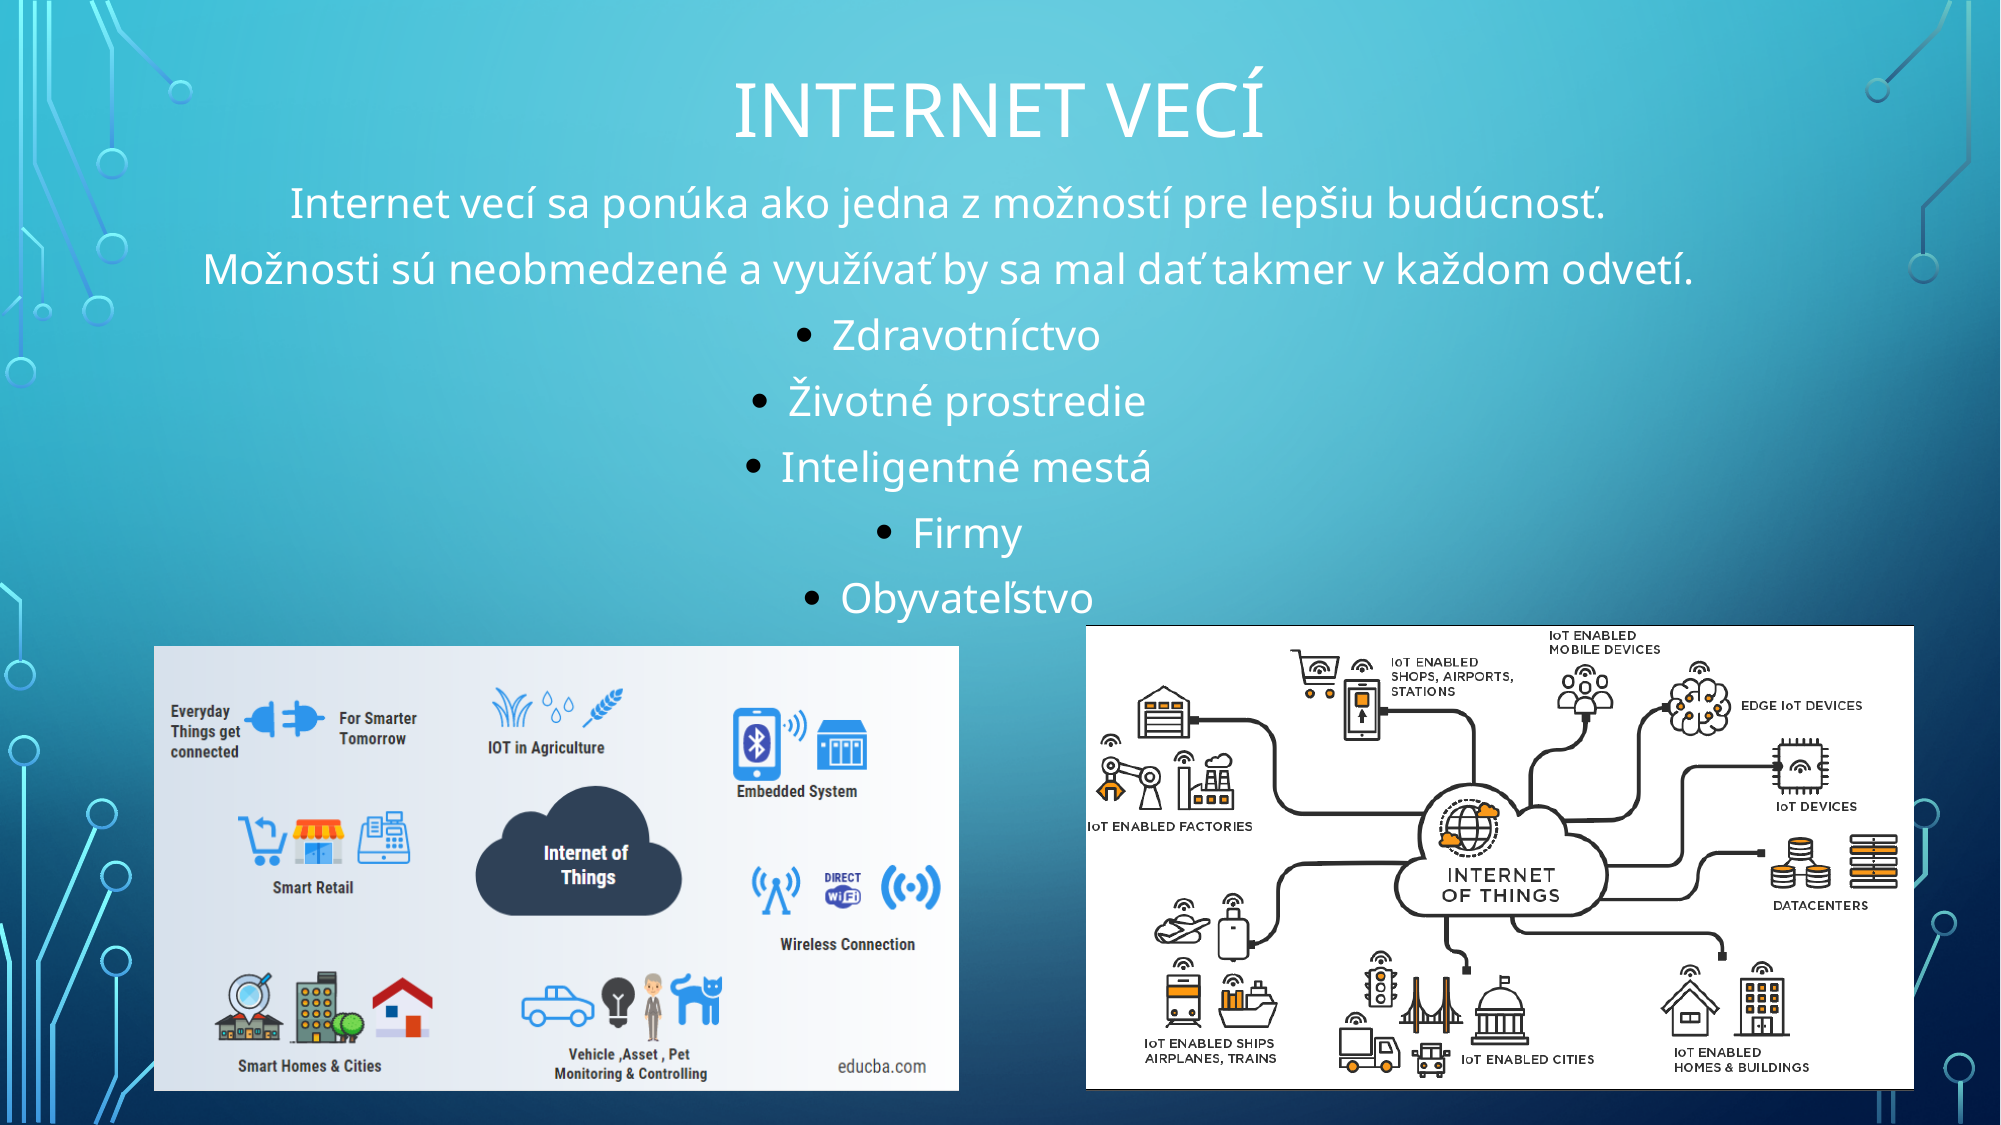

# Internet Vecí
Internet vecí sa ponúka ako jedna z možností pre lepšiu budúcnosť.
Možnosti sú neobmedzené a využívať by sa mal dať takmer v každom odvetí.
Zdravotníctvo
Životné prostredie
Inteligentné mestá
Firmy
Obyvateľstvo